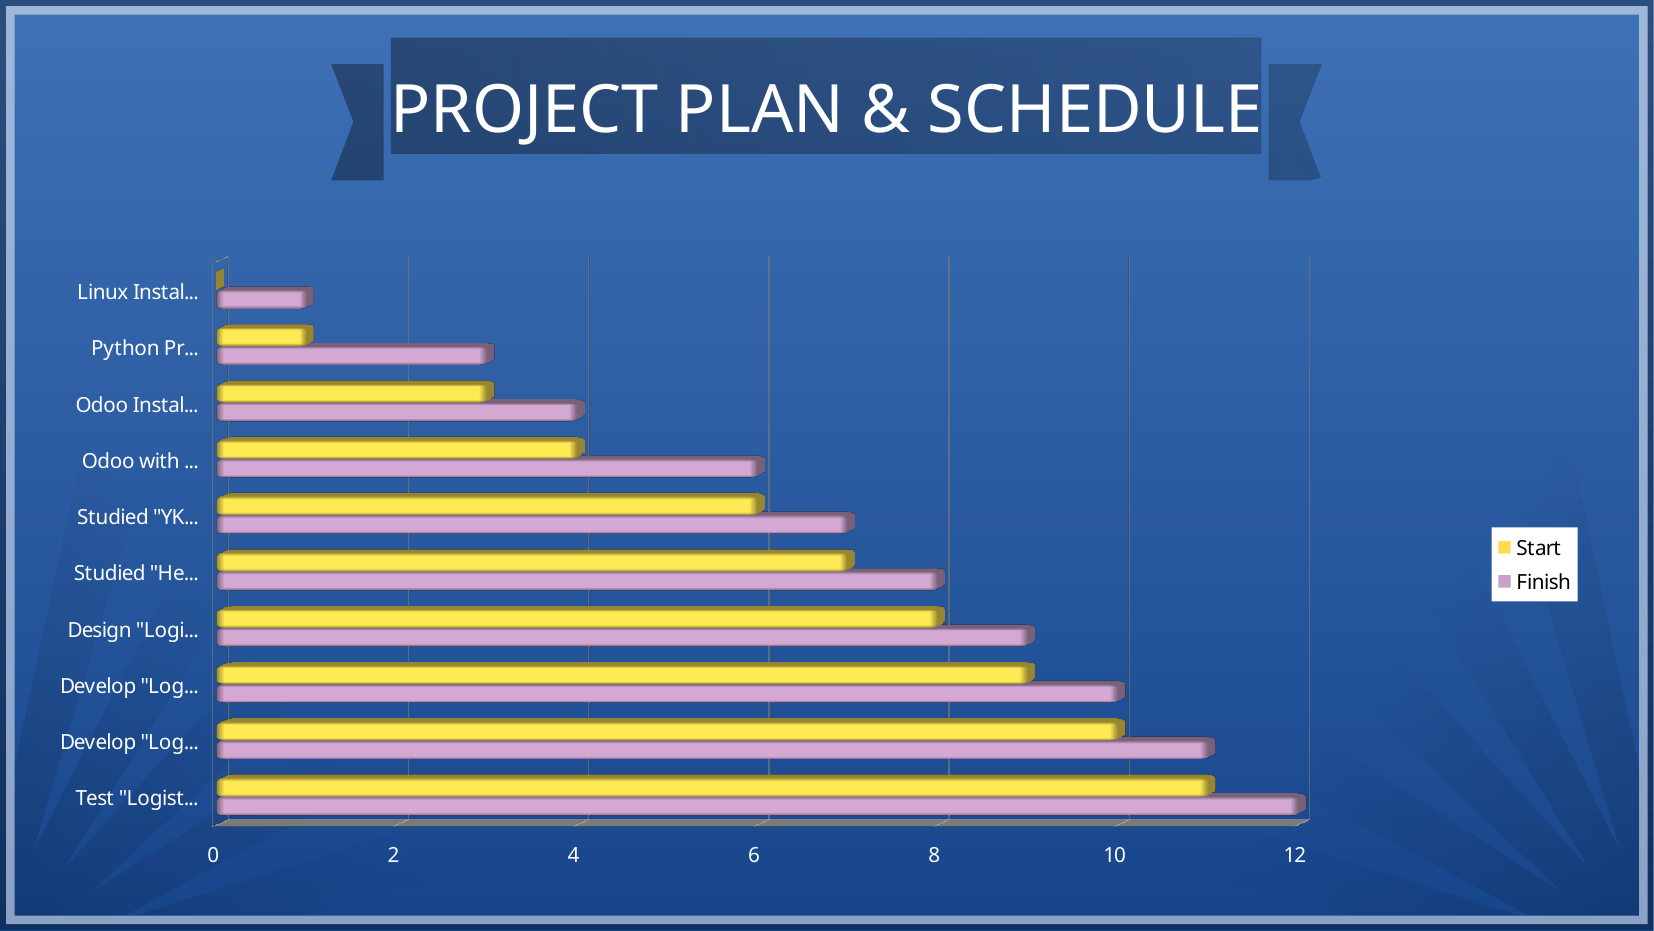

# PROJECT PLAN & SCHEDULE
[unsupported chart]